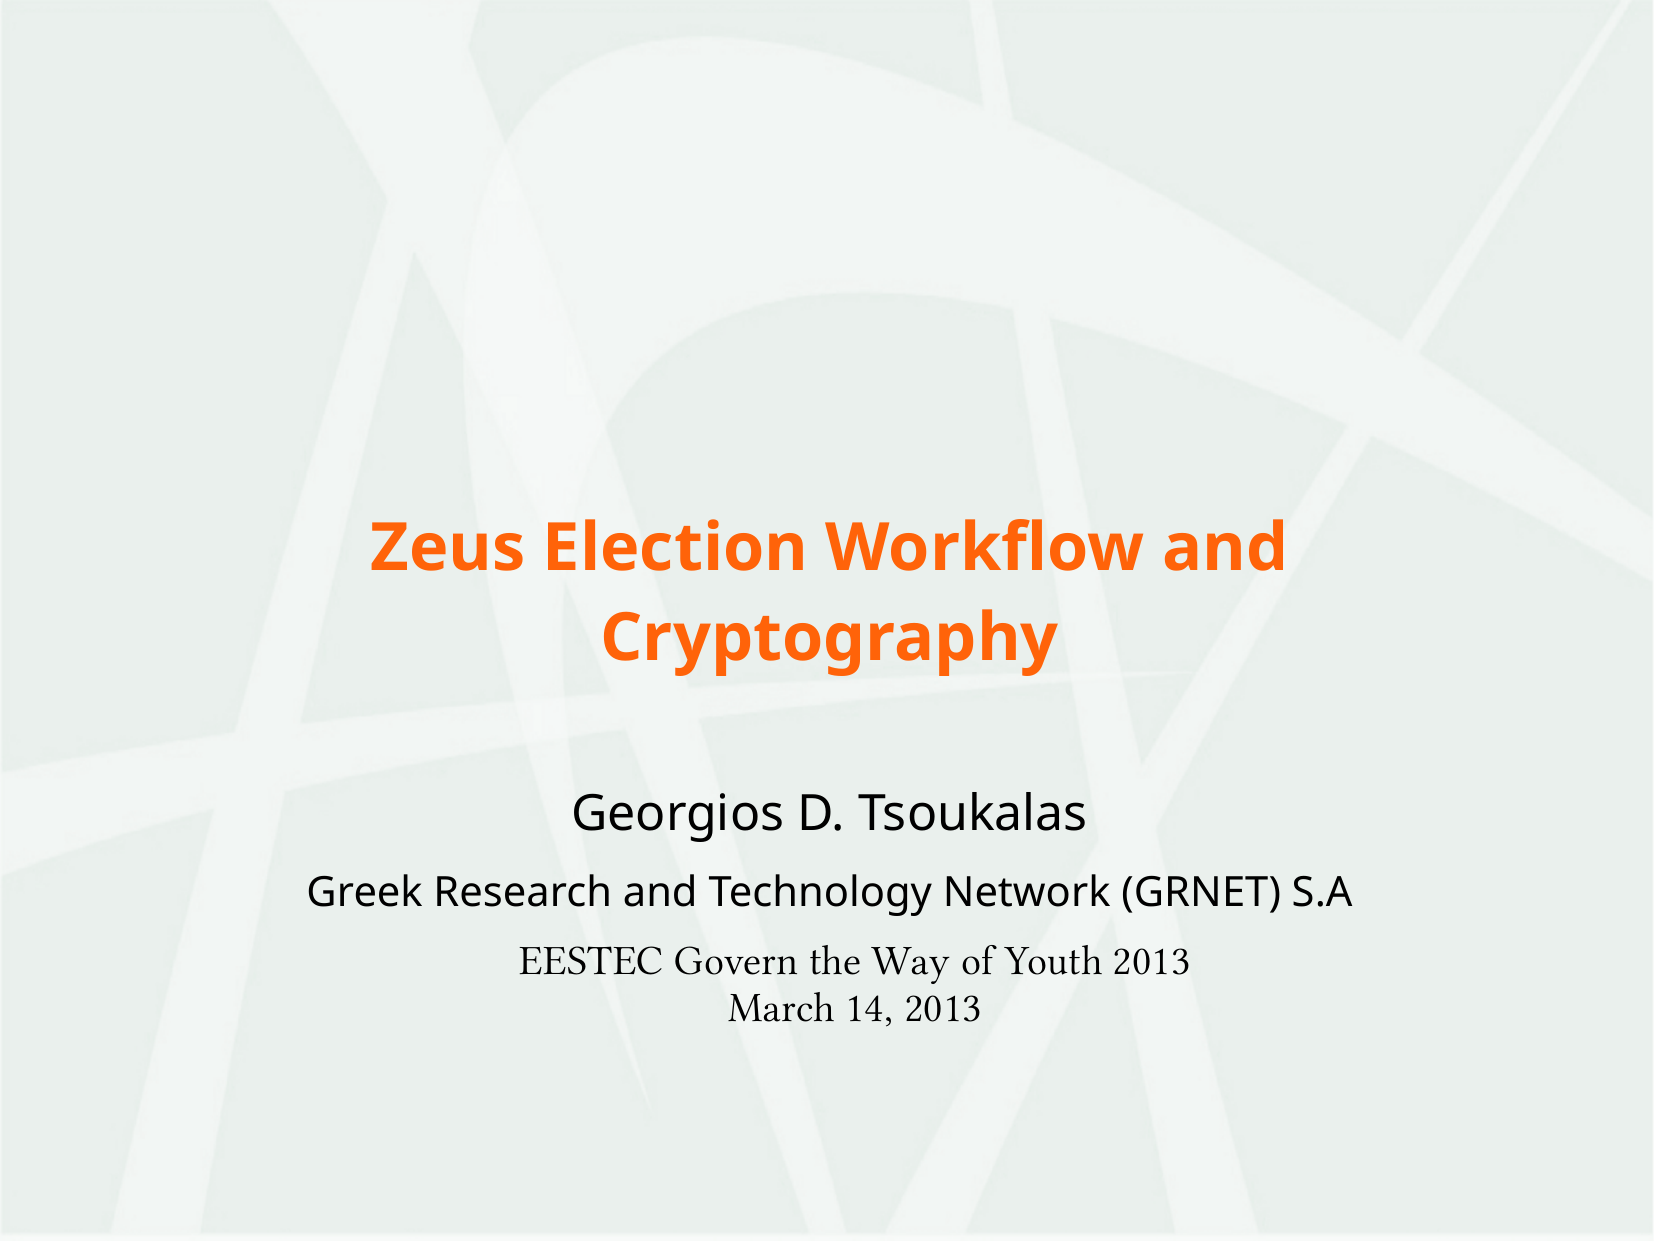

#
Zeus Election Workflow and Cryptography
Georgios D. Tsoukalas
Greek Research and Technology Network (GRNET) S.A
EESTEC Govern the Way of Youth 2013
March 14, 2013